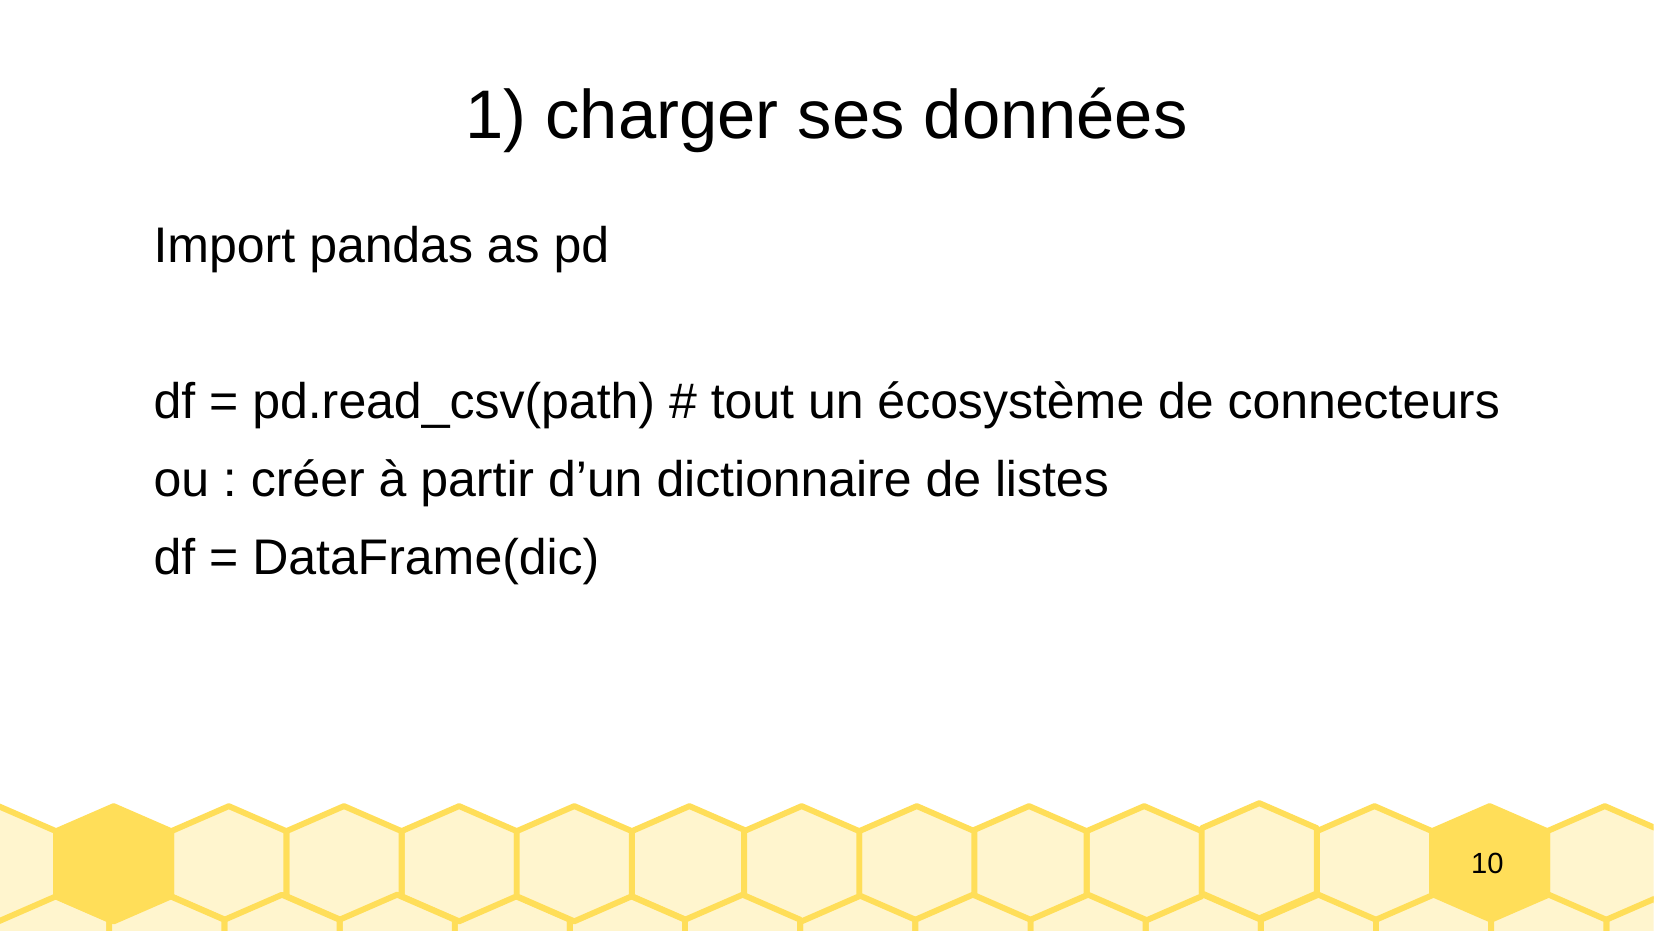

# 1) charger ses données
Import pandas as pd
df = pd.read_csv(path) # tout un écosystème de connecteurs
ou : créer à partir d’un dictionnaire de listes
df = DataFrame(dic)